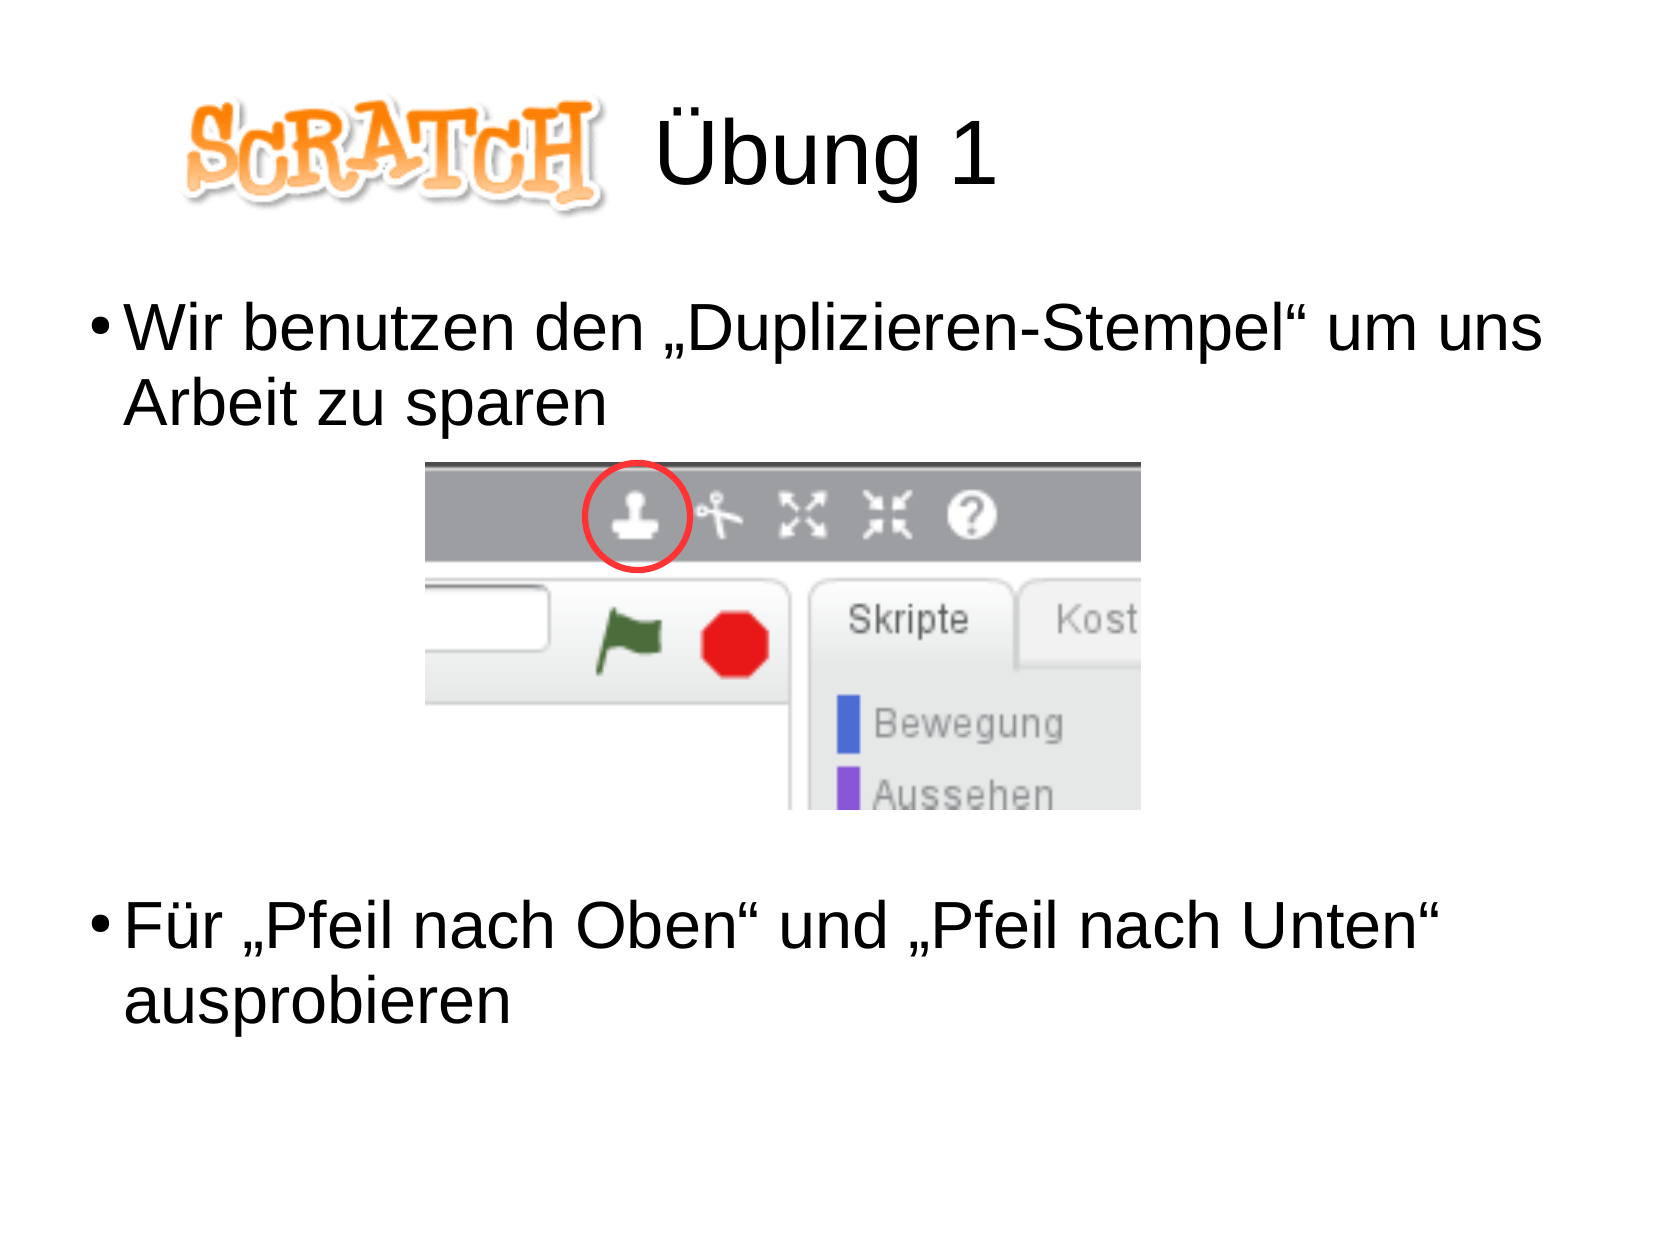

# Übung 1
Wir benutzen den „Duplizieren-Stempel“ um uns Arbeit zu sparen
Für „Pfeil nach Oben“ und „Pfeil nach Unten“ ausprobieren